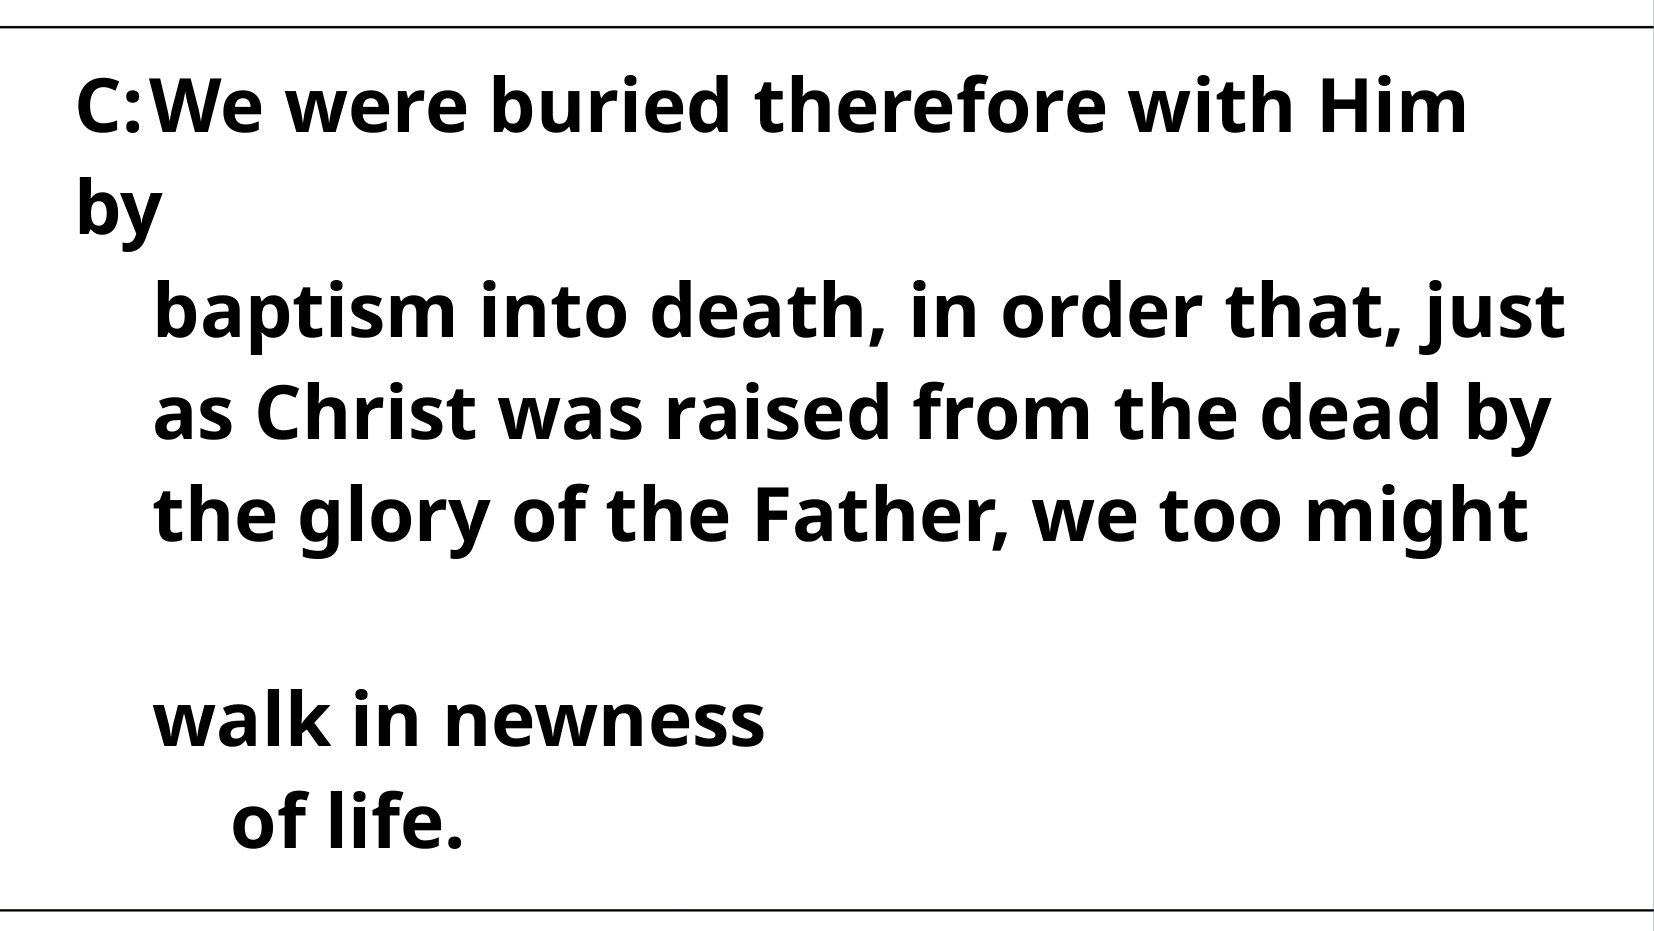

C:	We were buried therefore with Him by
 baptism into death, in order that, just
 as Christ was raised from the dead by
 the glory of the Father, we too might
 walk in newness
 of life.